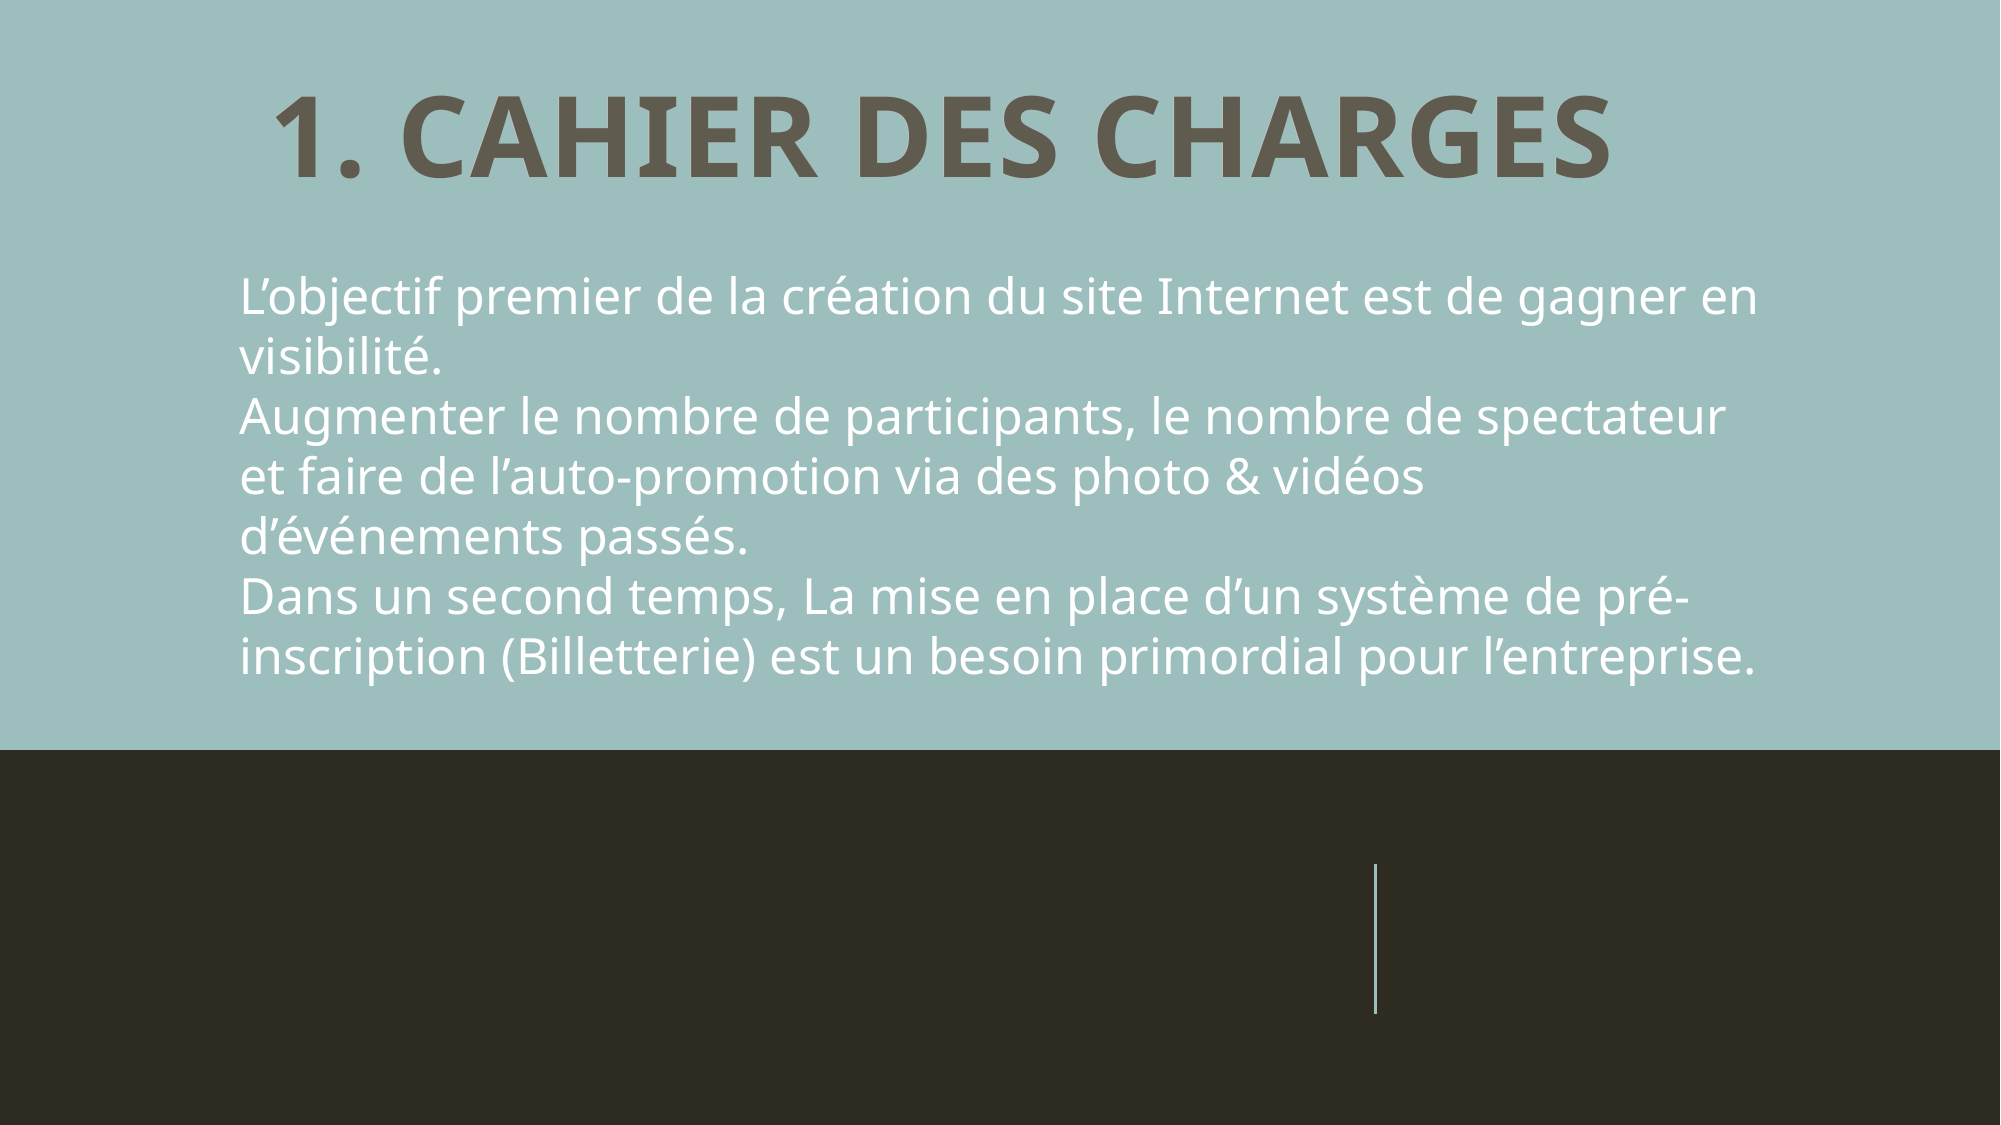

1. CAHIER DES CHARGES
L’objectif premier de la création du site Internet est de gagner en visibilité.
Augmenter le nombre de participants, le nombre de spectateur et faire de l’auto-promotion via des photo & vidéos d’événements passés.
Dans un second temps, La mise en place d’un système de pré-inscription (Billetterie) est un besoin primordial pour l’entreprise.